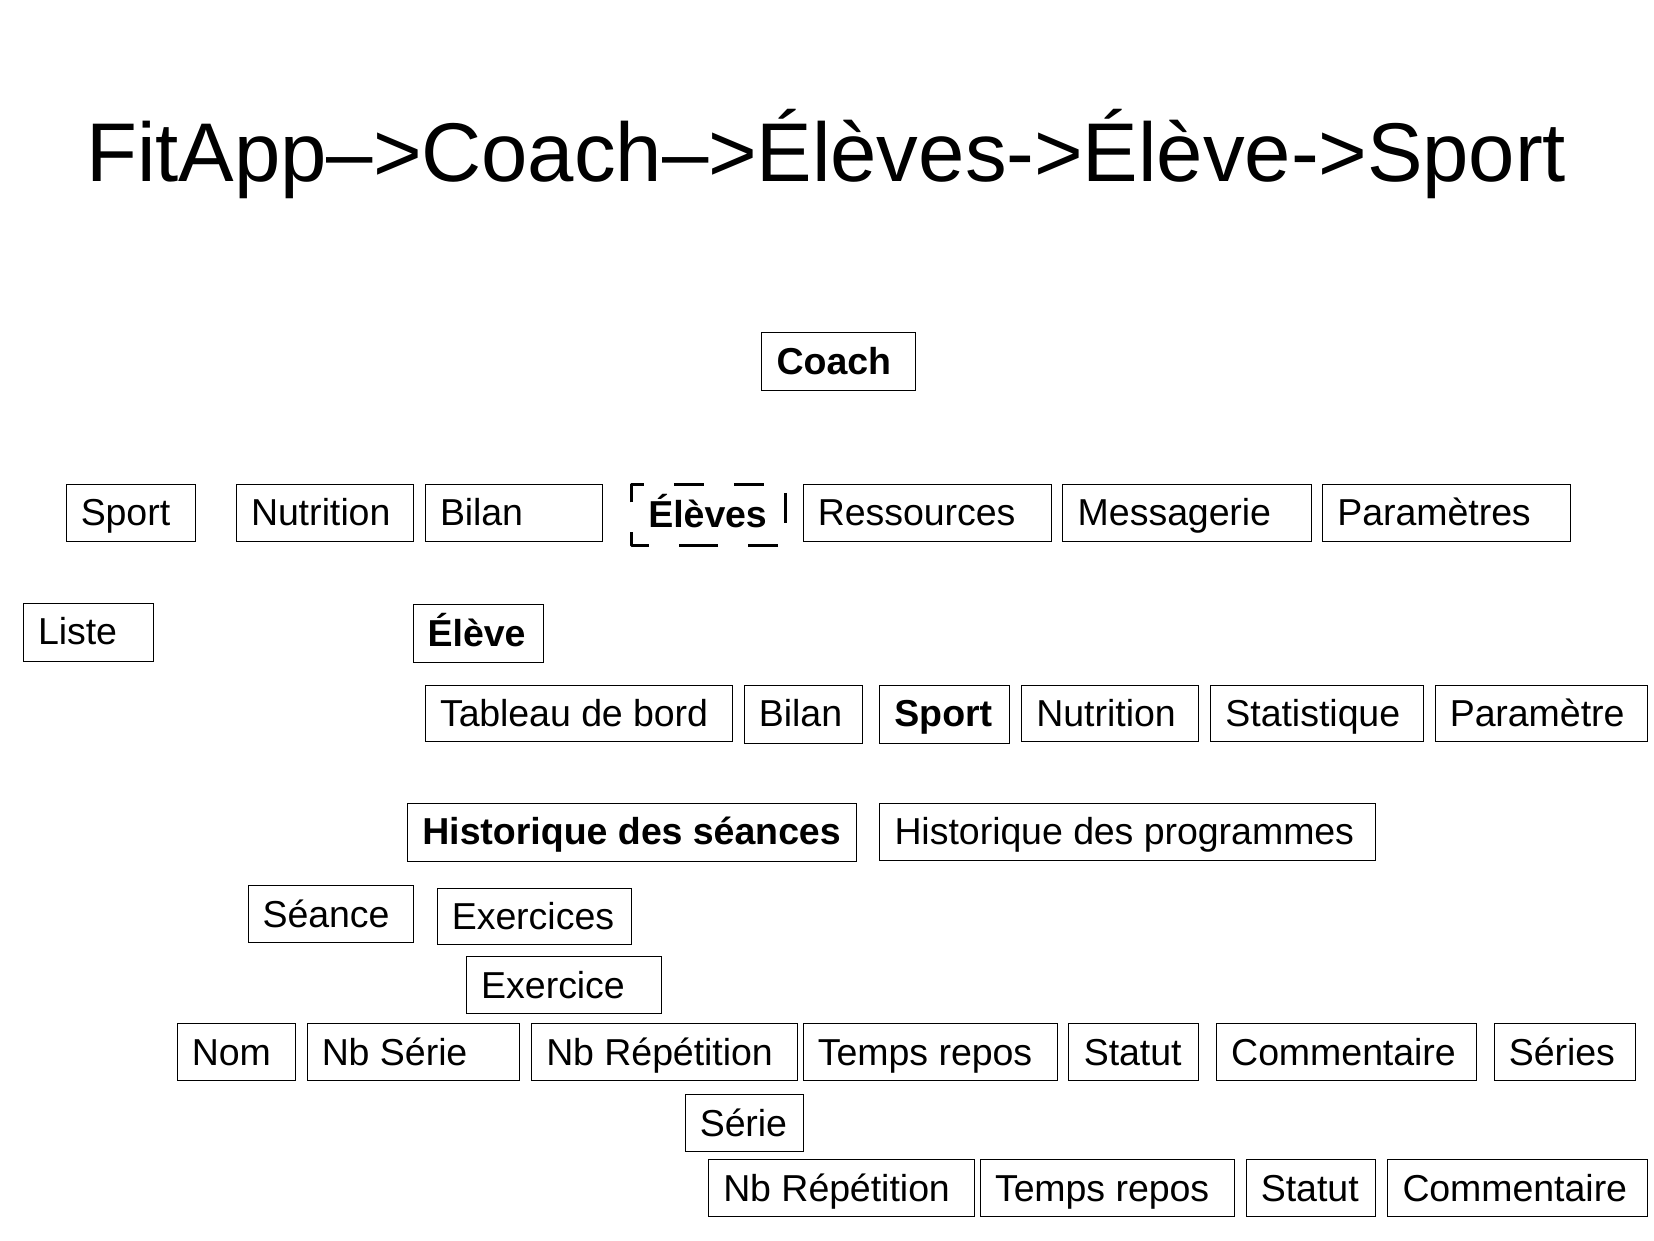

# FitApp–>Coach–>Élèves->Élève->Sport
Coach
Sport
Nutrition
Bilan
Ressources
Messagerie
Paramètres
Élèves
Liste
Élève
Tableau de bord
Bilan
Sport
Nutrition
Statistique
Paramètre
Historique des séances
Historique des programmes
Séance
Exercices
Exercice
Nom
Nb Série
Nb Répétition
Temps repos
Statut
Commentaire
Séries
Série
Nb Répétition
Temps repos
Statut
Commentaire